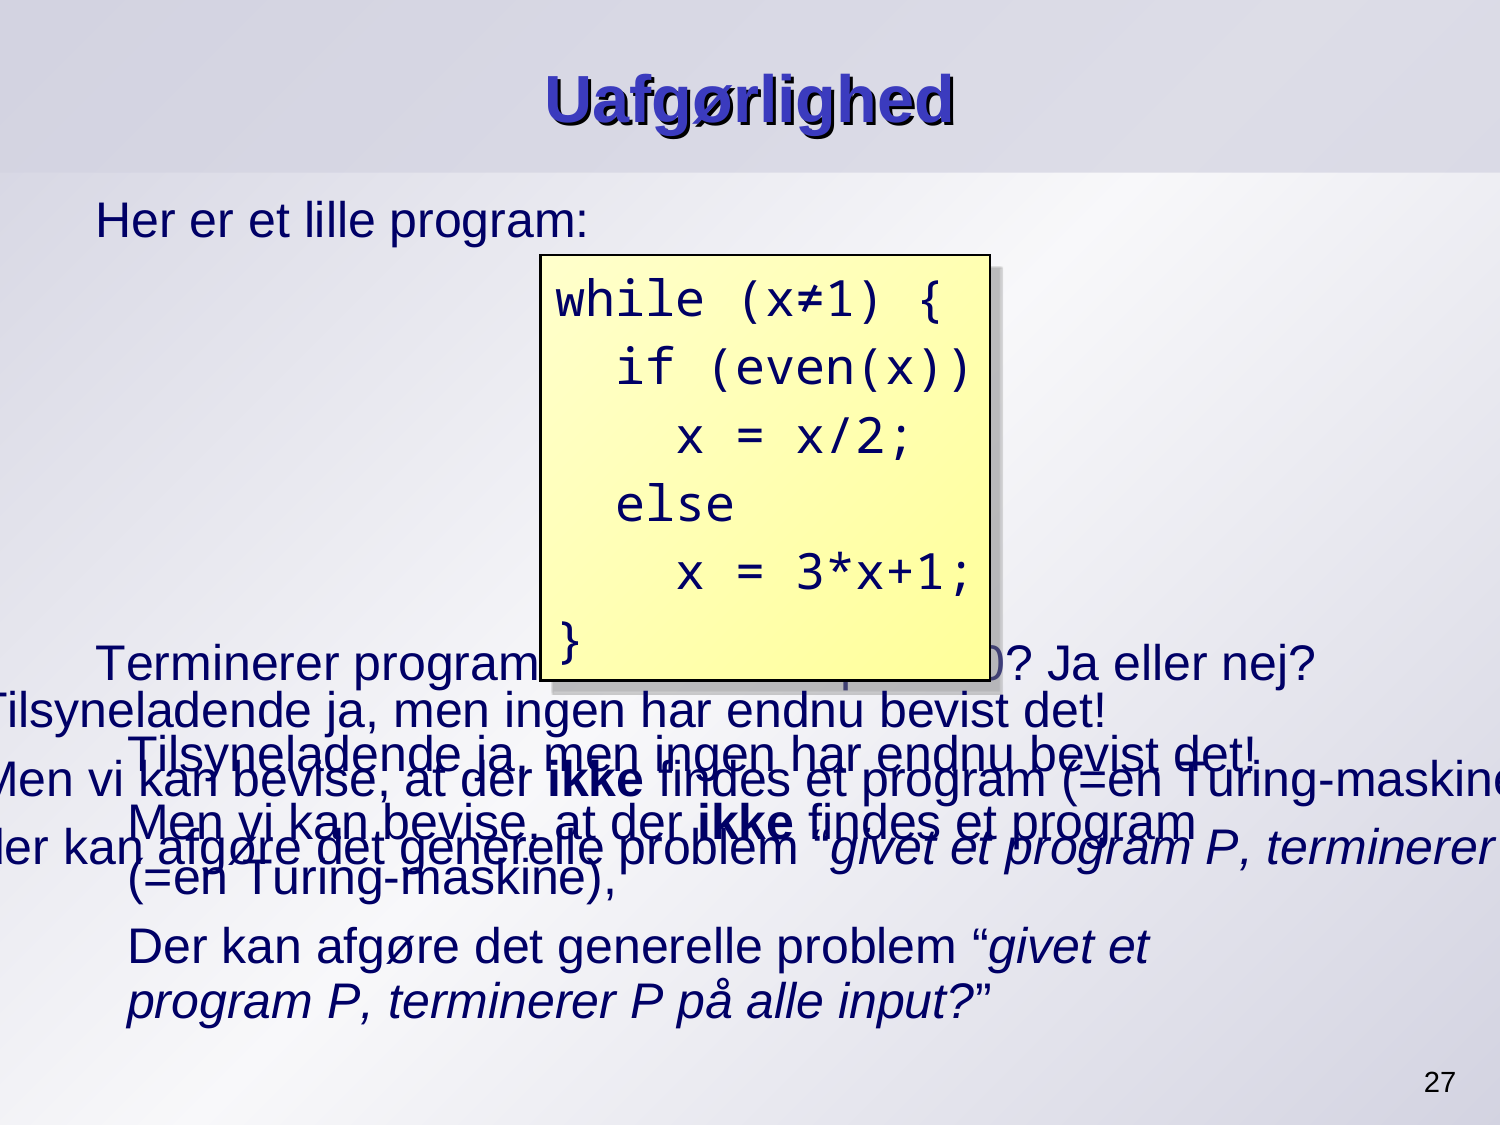

# Uafgørlighed
Her er et lille program:
Terminerer programmet for alle input x>0? Ja eller nej?
while (x≠1) {
 if (even(x))
 x = x/2;
 else
 x = 3*x+1;
}
Tilsyneladende ja, men ingen har endnu bevist det!
Men vi kan bevise, at der ikke findes et program (=en Turing-maskine),
der kan afgøre det generelle problem “givet et program P, terminerer P på alle input?”
Tilsyneladende ja, men ingen har endnu bevist det!
Men vi kan bevise, at der ikke findes et program (=en Turing-maskine),
Der kan afgøre det generelle problem “givet et program P, terminerer P på alle input?”
27